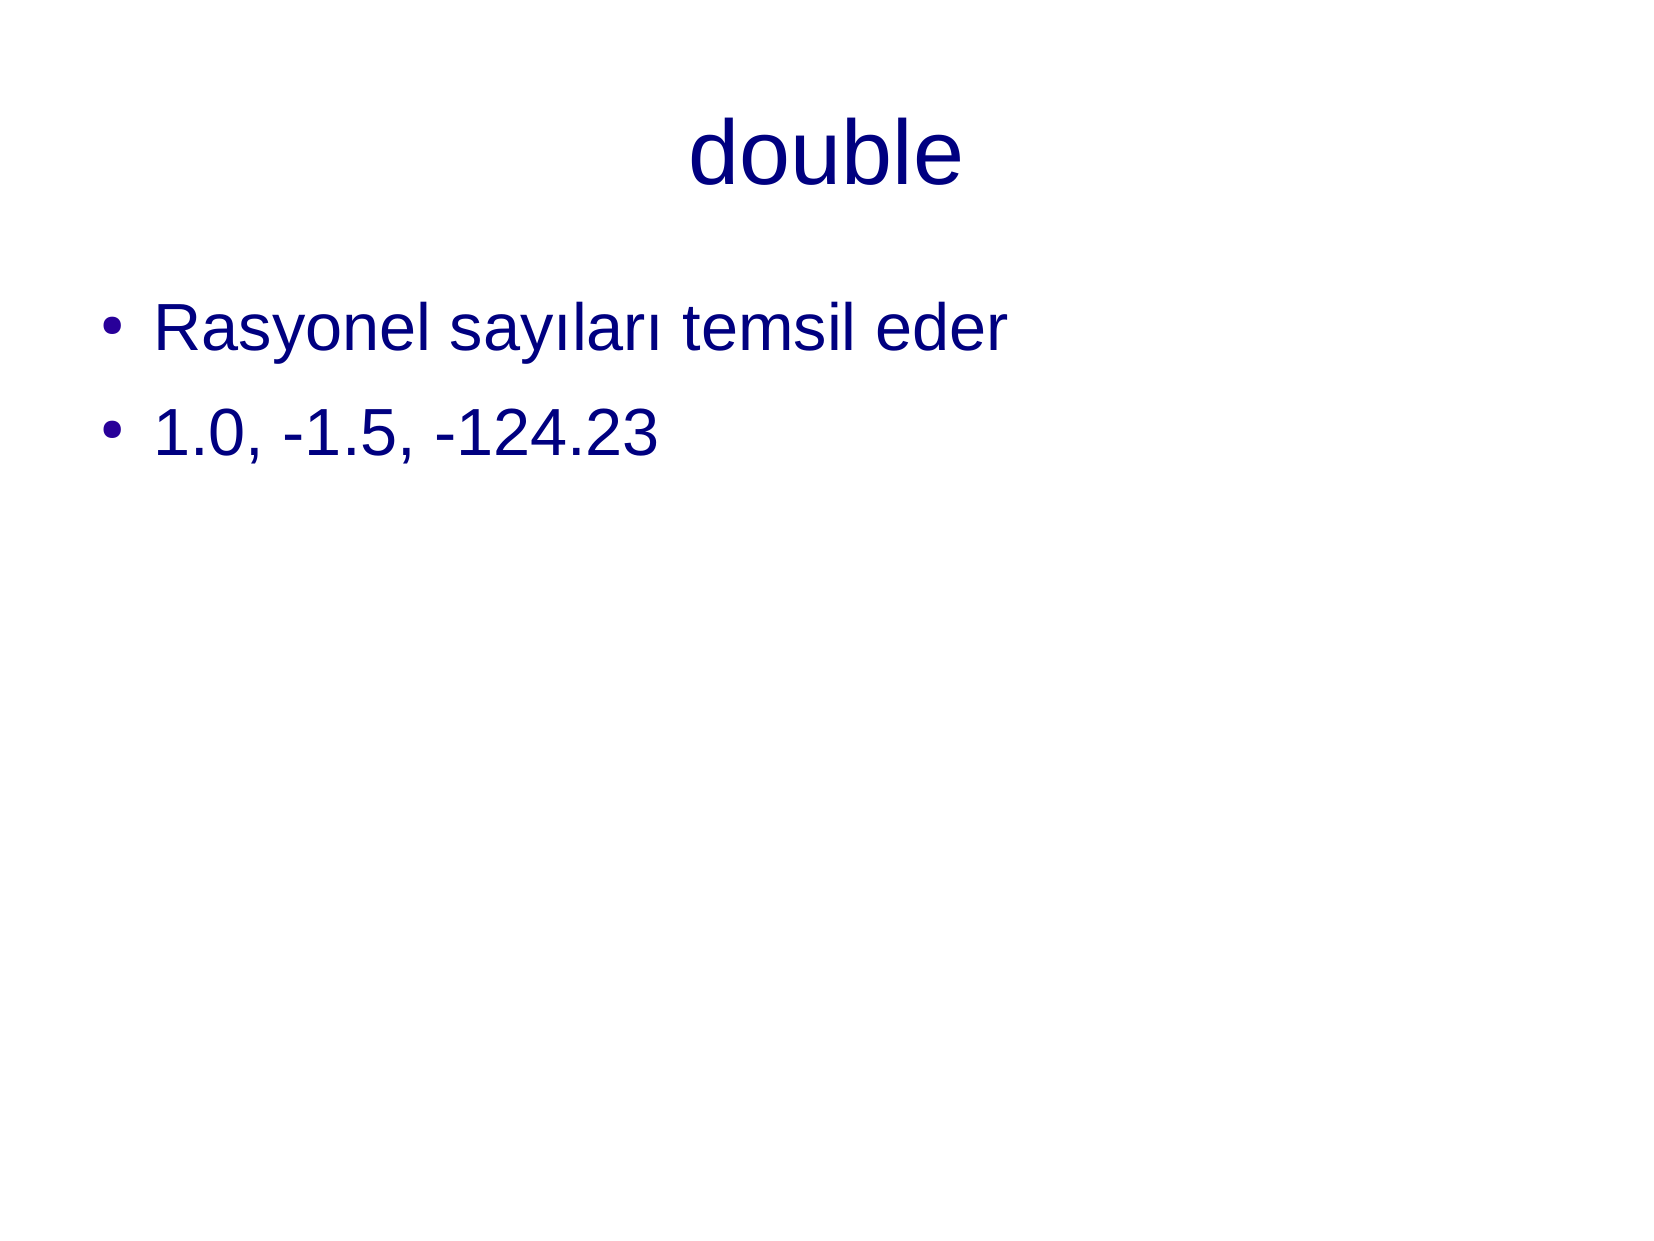

# double
Rasyonel sayıları temsil eder
1.0, -1.5, -124.23